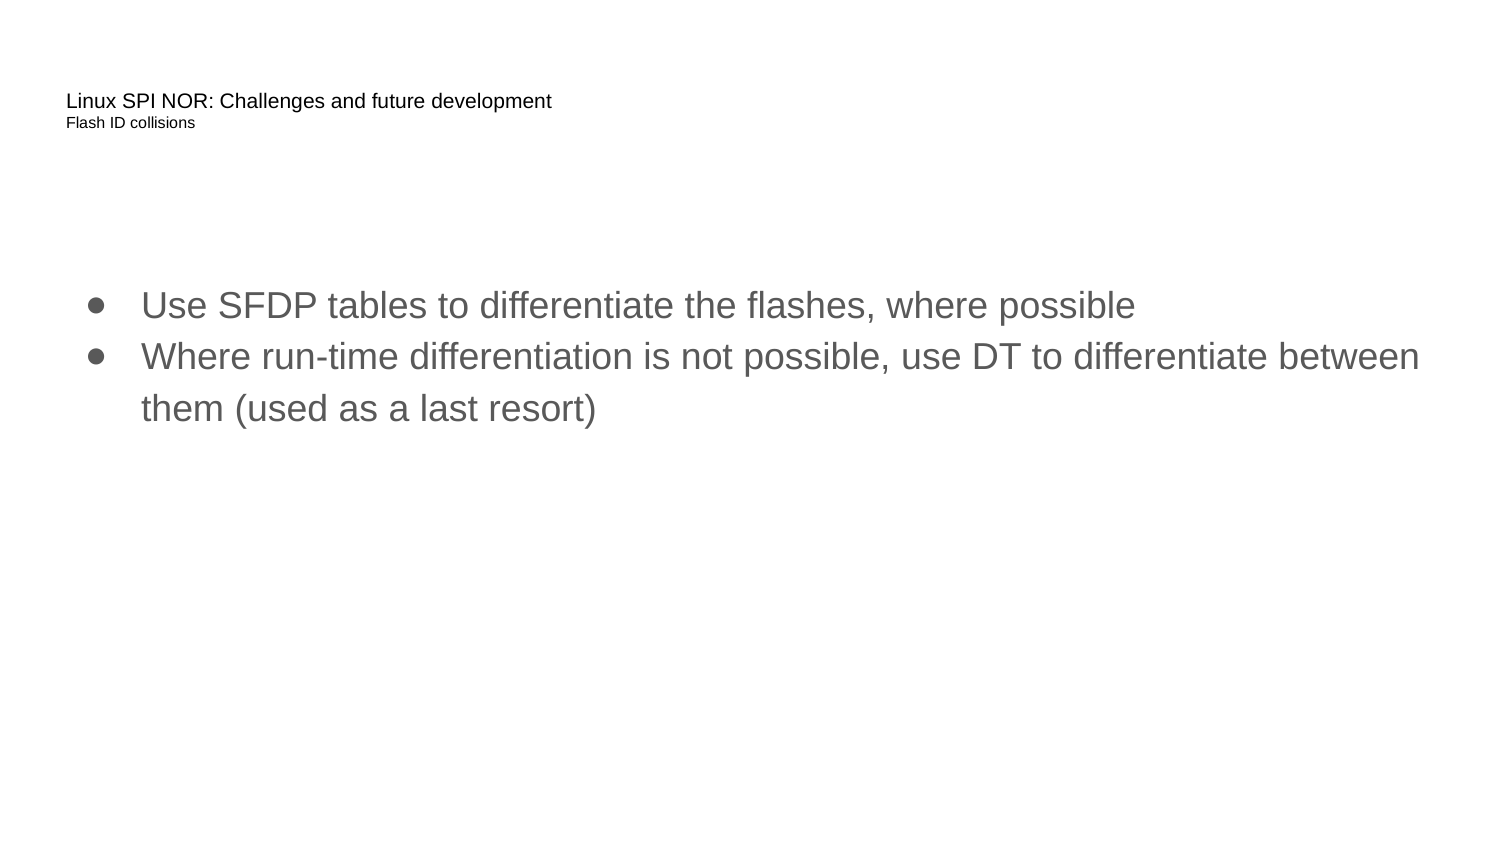

# Linux SPI NOR: Challenges and future development Flash ID collisions
Use SFDP tables to differentiate the flashes, where possible
Where run-time differentiation is not possible, use DT to differentiate between them (used as a last resort)